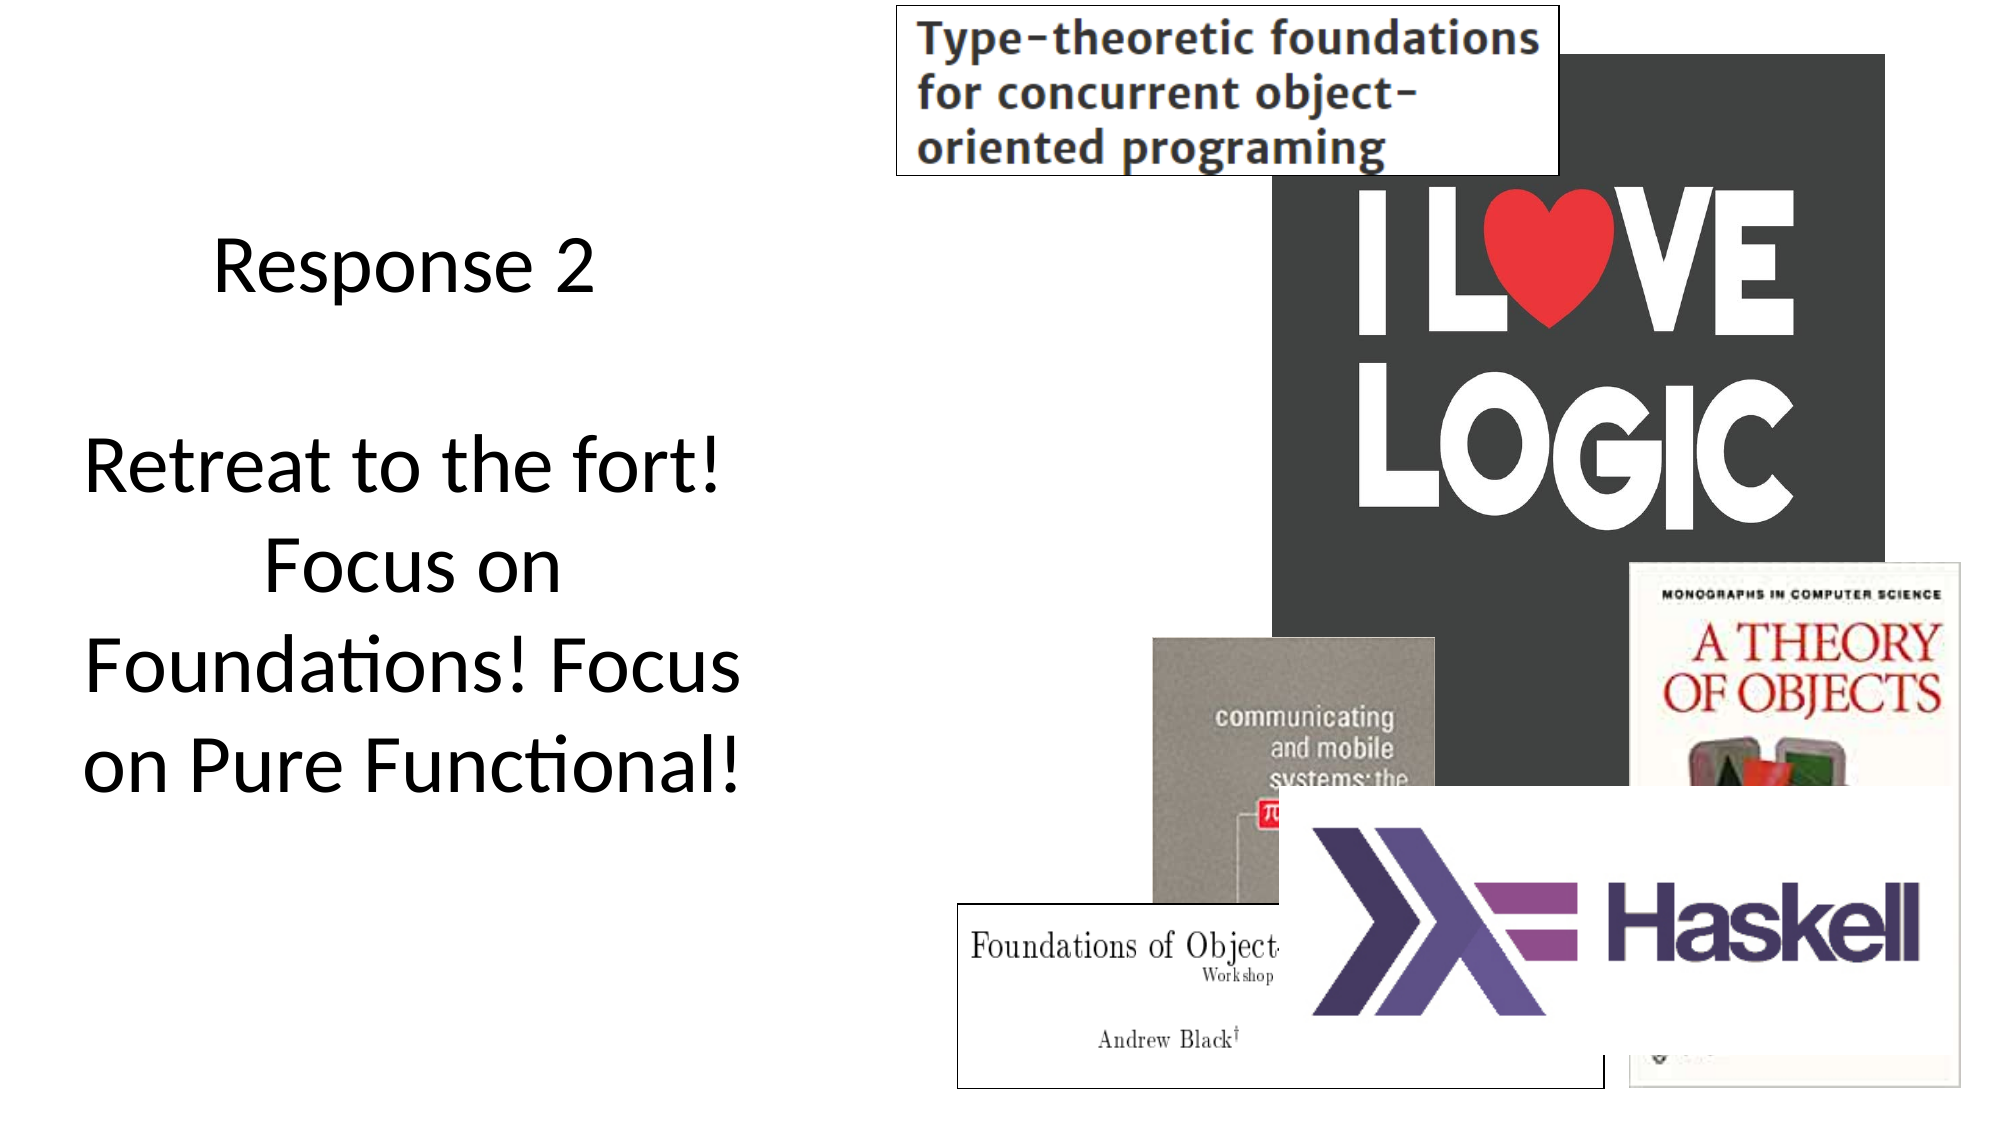

Response 2
Retreat to the fort! Focus on Foundations! Focus on Pure Functional!